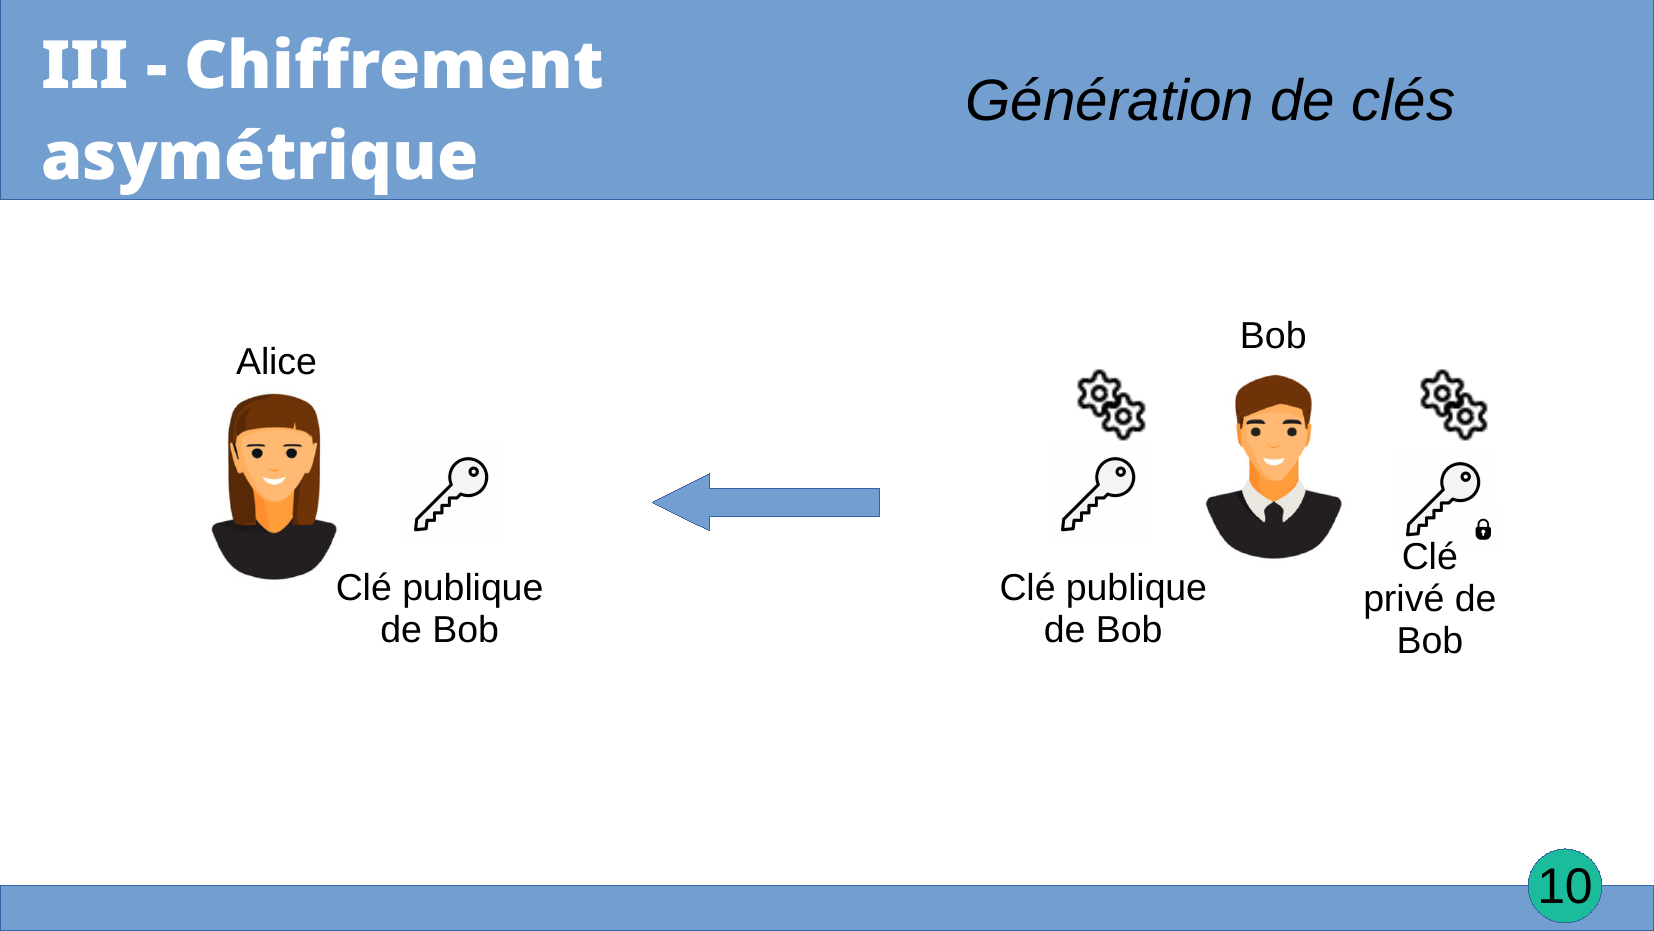

# III - Chiffrement asymétrique
Génération de clés
Bob
Alice
Clé privé de Bob
Clé publique de Bob
Clé publique de Bob